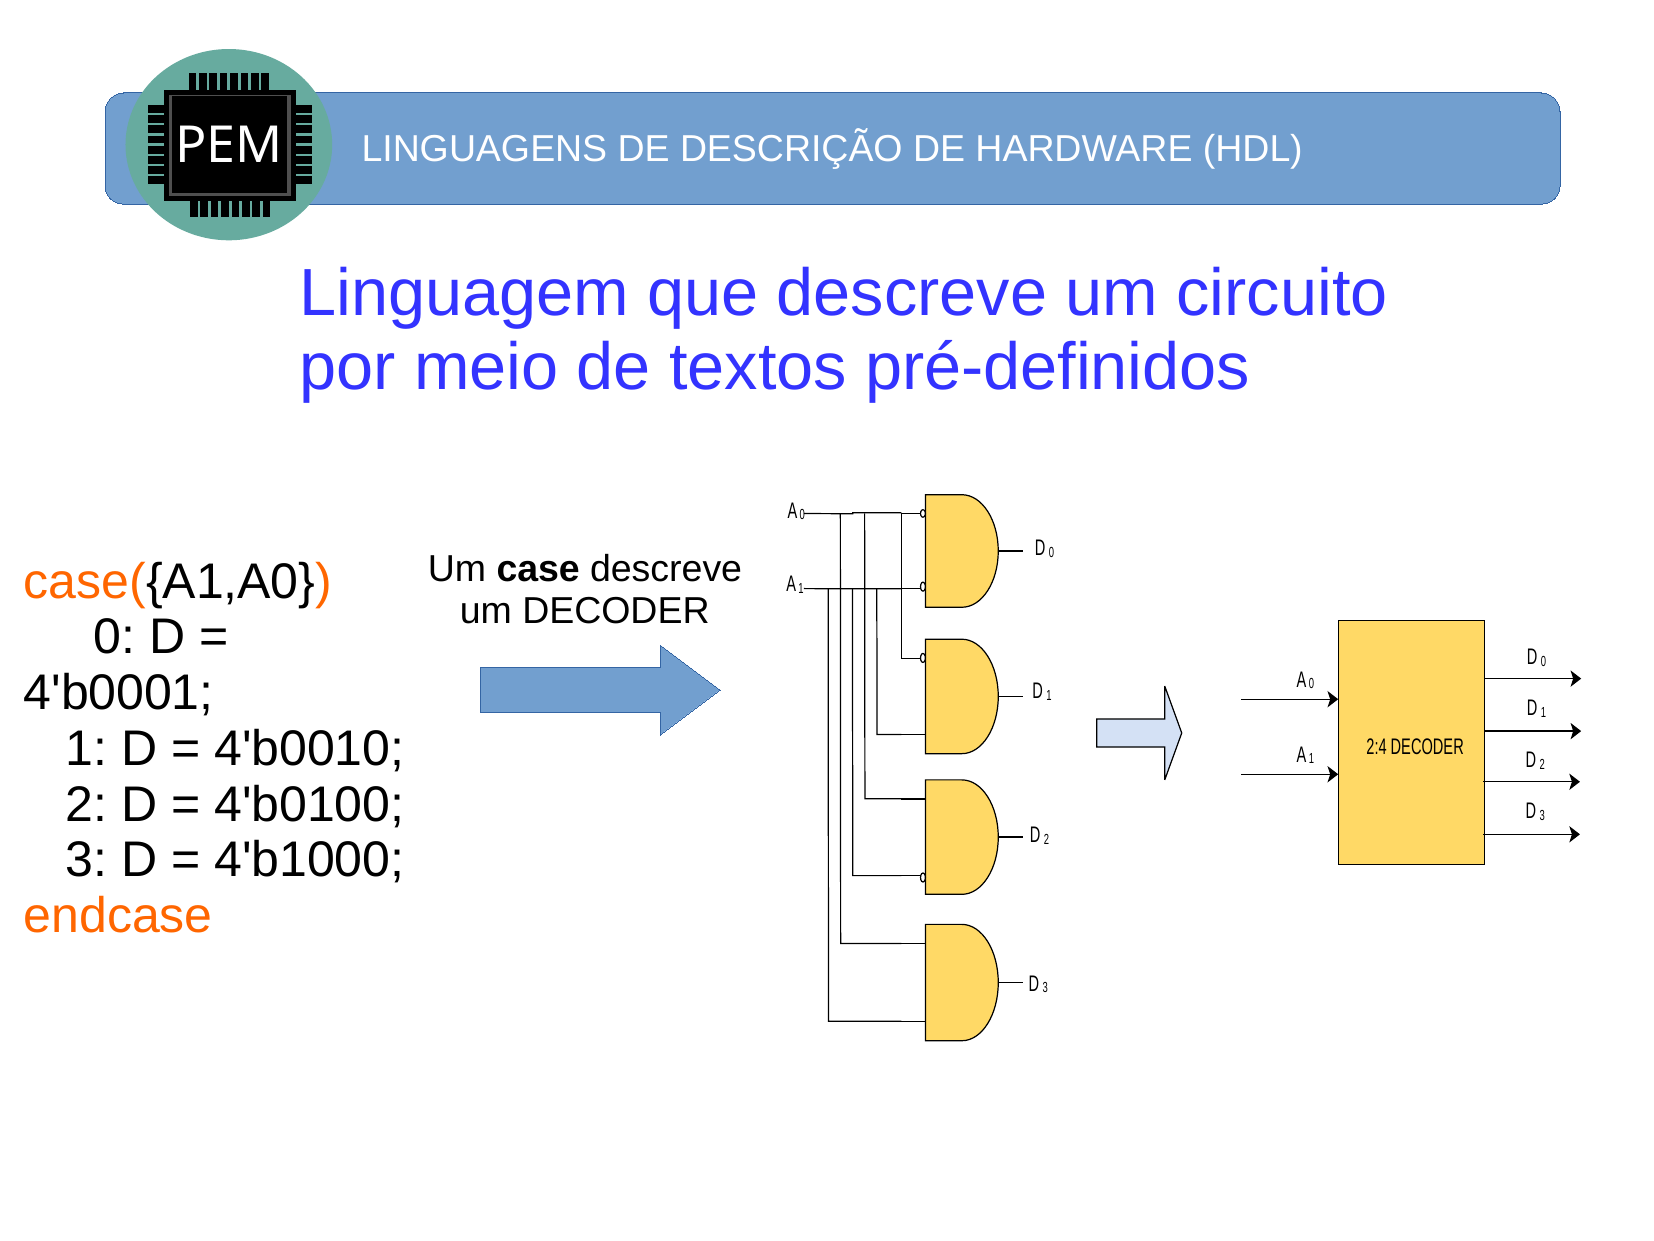

LINGUAGENS DE DESCRIÇÃO DE HARDWARE (HDL)
Linguagem que descreve um circuito por meio de textos pré-definidos
Um case descreve um DECODER
case({A1,A0}) 0: D = 4'b0001;
 1: D = 4'b0010;
 2: D = 4'b0100;
 3: D = 4'b1000;
endcase